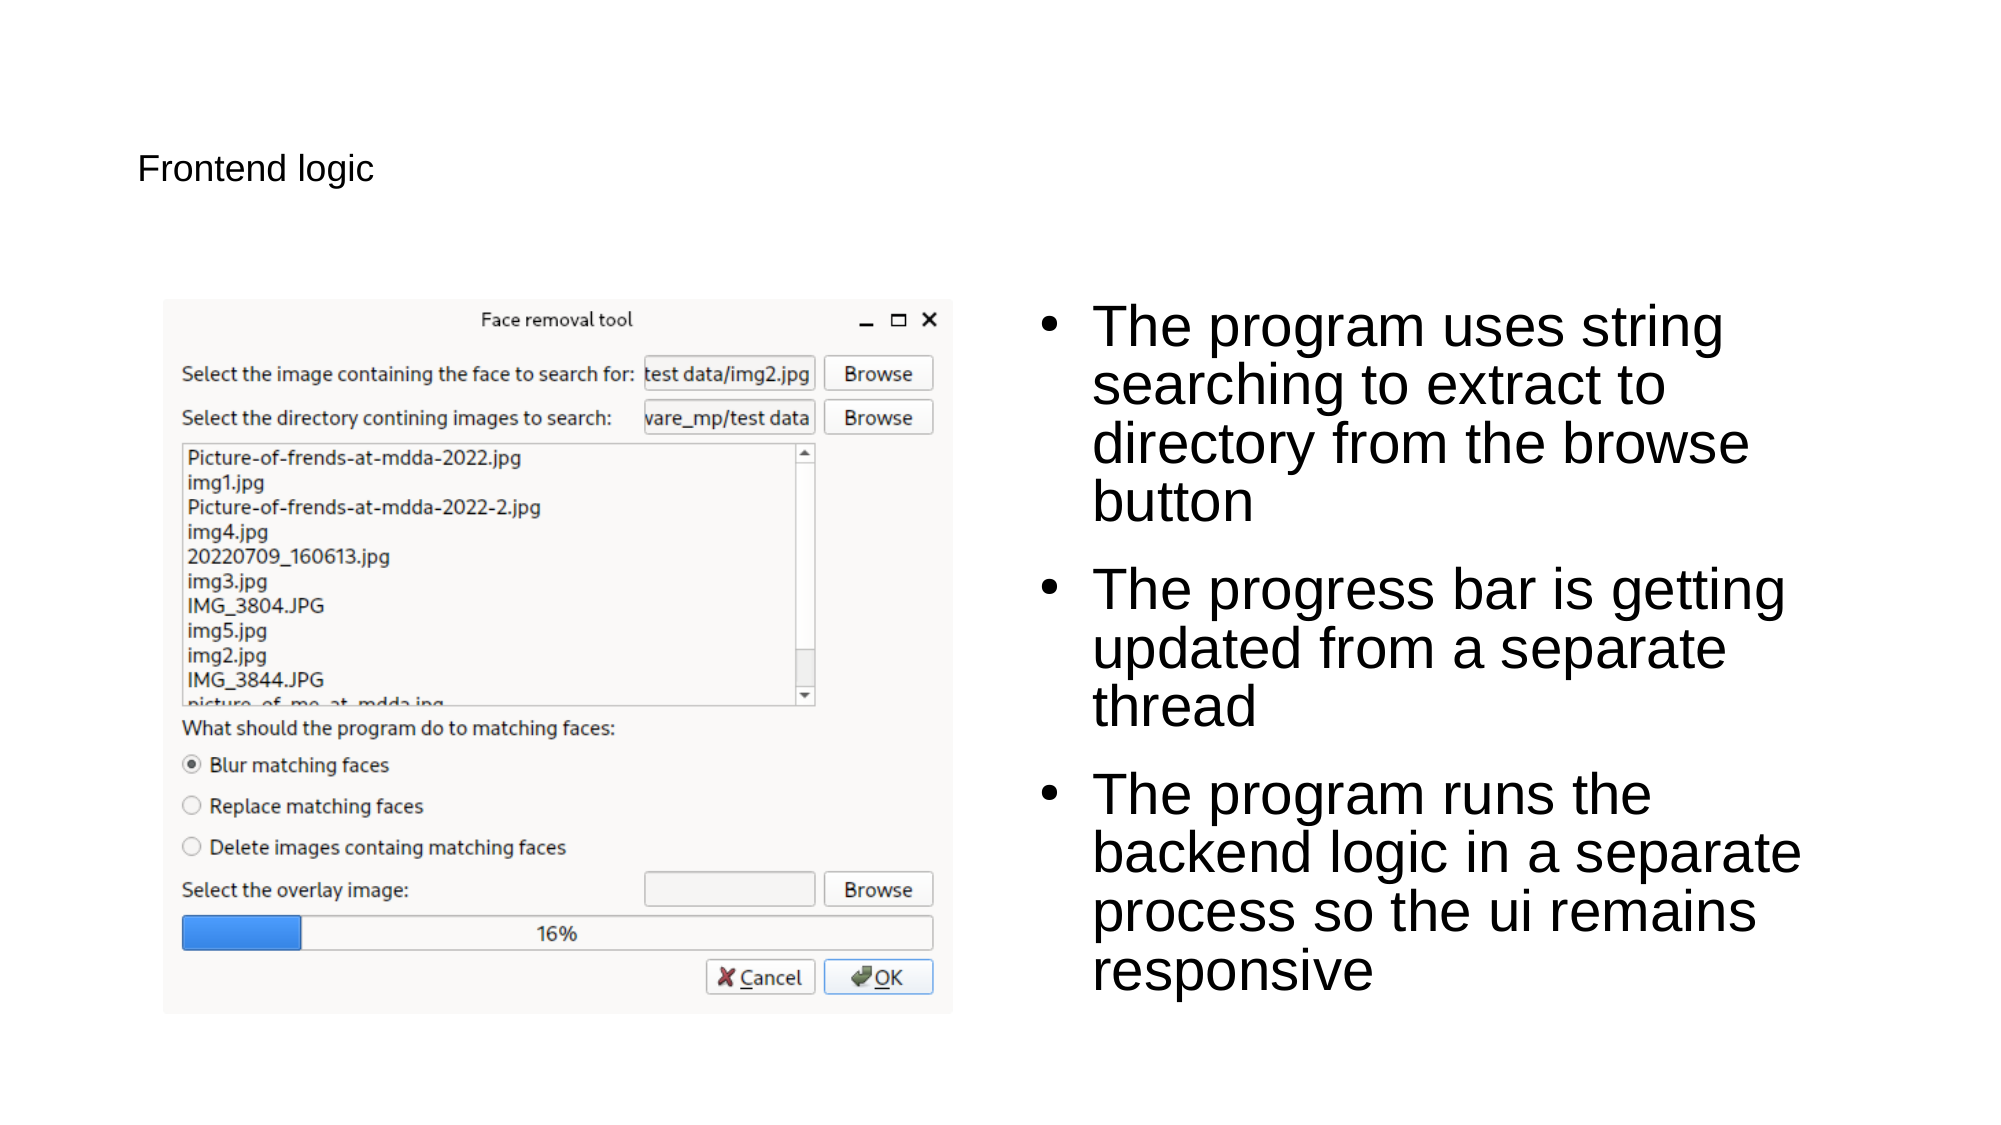

# Frontend logic
The program uses string searching to extract to directory from the browse button
The progress bar is getting updated from a separate thread
The program runs the backend logic in a separate process so the ui remains responsive